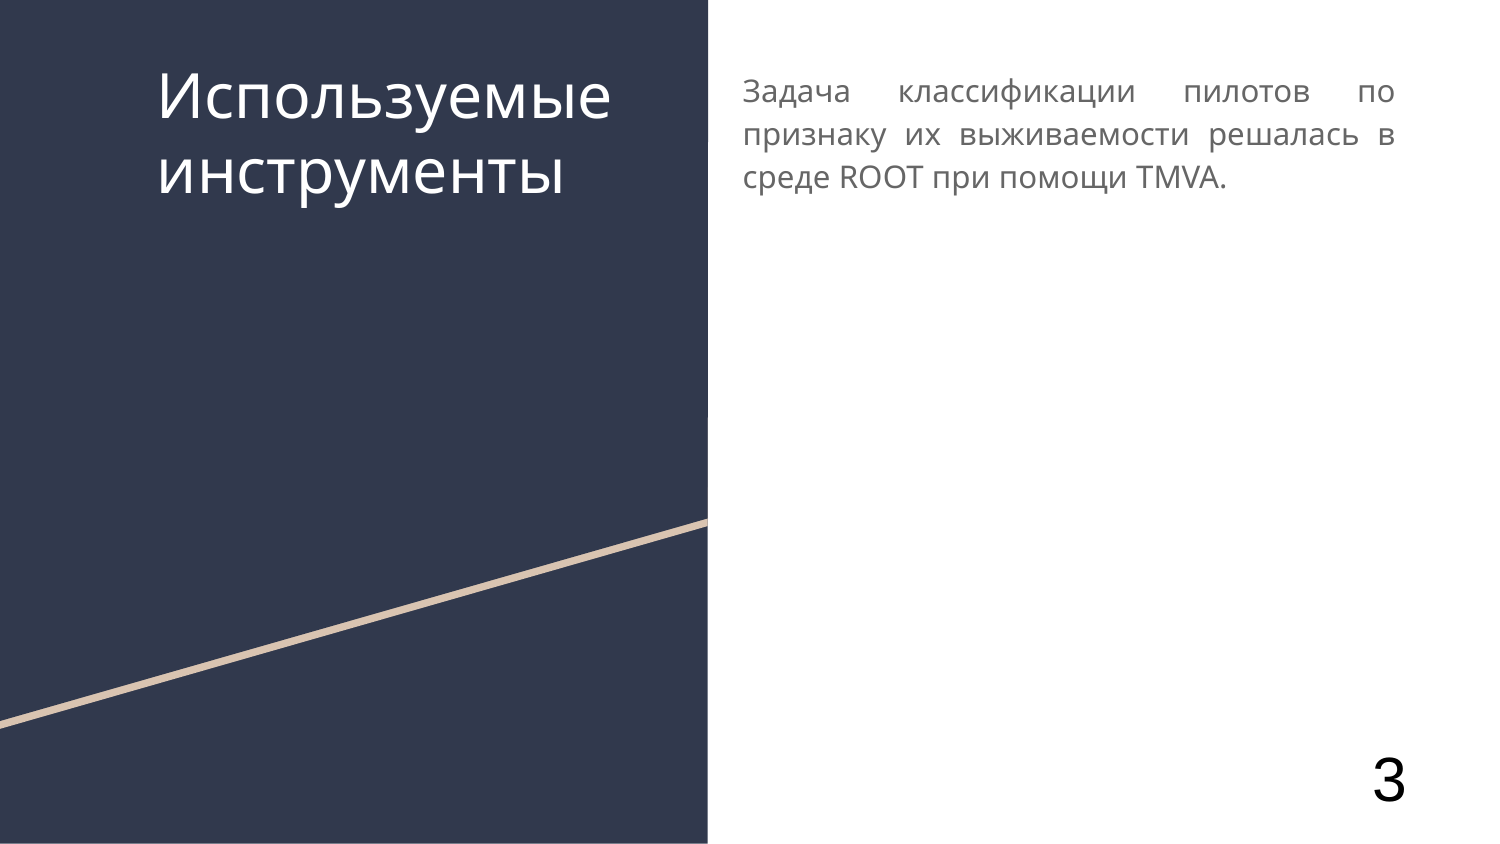

# Используемые инструменты
Задача классификации пилотов по признаку их выживаемости решалась в среде ROOT при помощи TMVA.
3